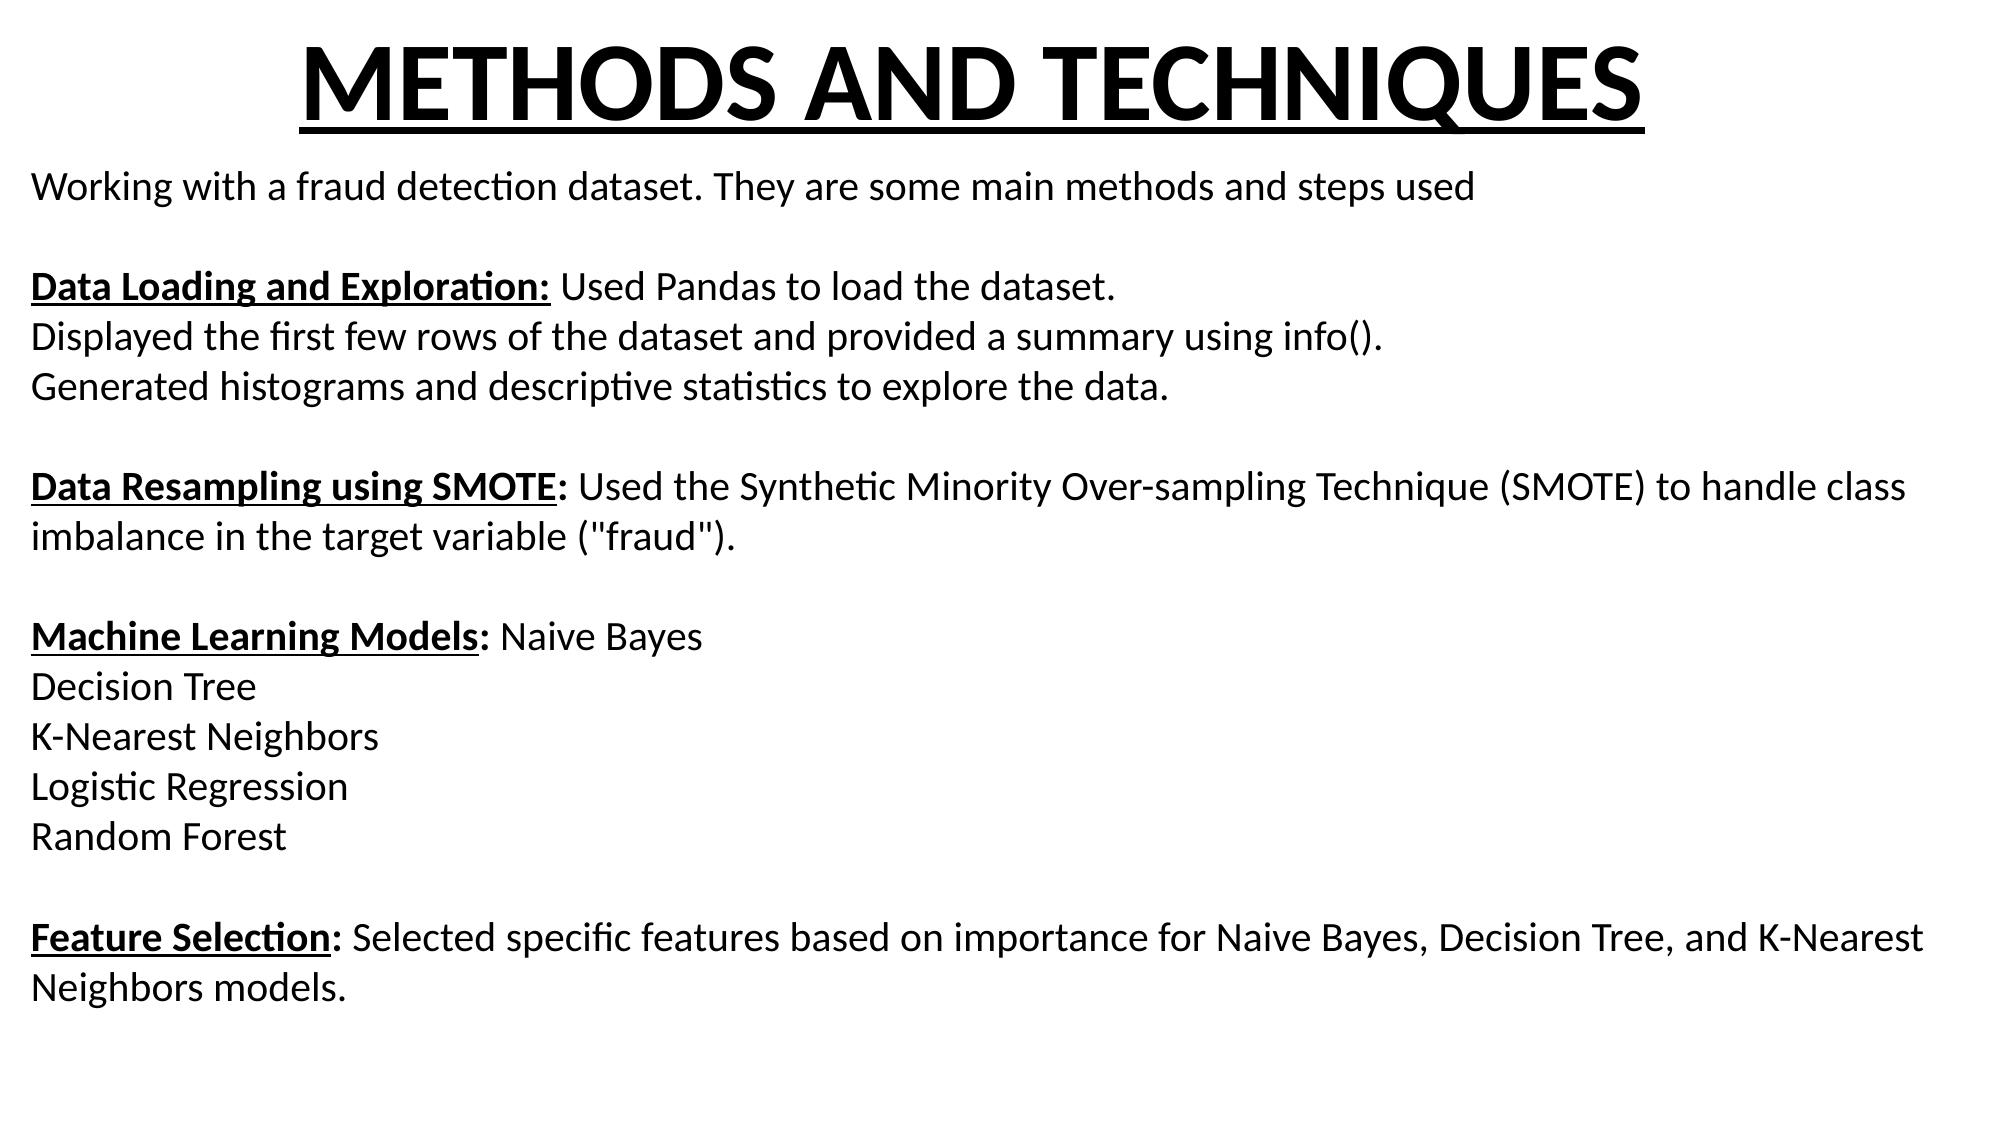

METHODS AND TECHNIQUES
Working with a fraud detection dataset. They are some main methods and steps used
Data Loading and Exploration: Used Pandas to load the dataset.
Displayed the first few rows of the dataset and provided a summary using info().
Generated histograms and descriptive statistics to explore the data.
Data Resampling using SMOTE: Used the Synthetic Minority Over-sampling Technique (SMOTE) to handle class imbalance in the target variable ("fraud").
Machine Learning Models: Naive Bayes
Decision Tree
K-Nearest Neighbors
Logistic Regression
Random Forest
Feature Selection: Selected specific features based on importance for Naive Bayes, Decision Tree, and K-Nearest Neighbors models.